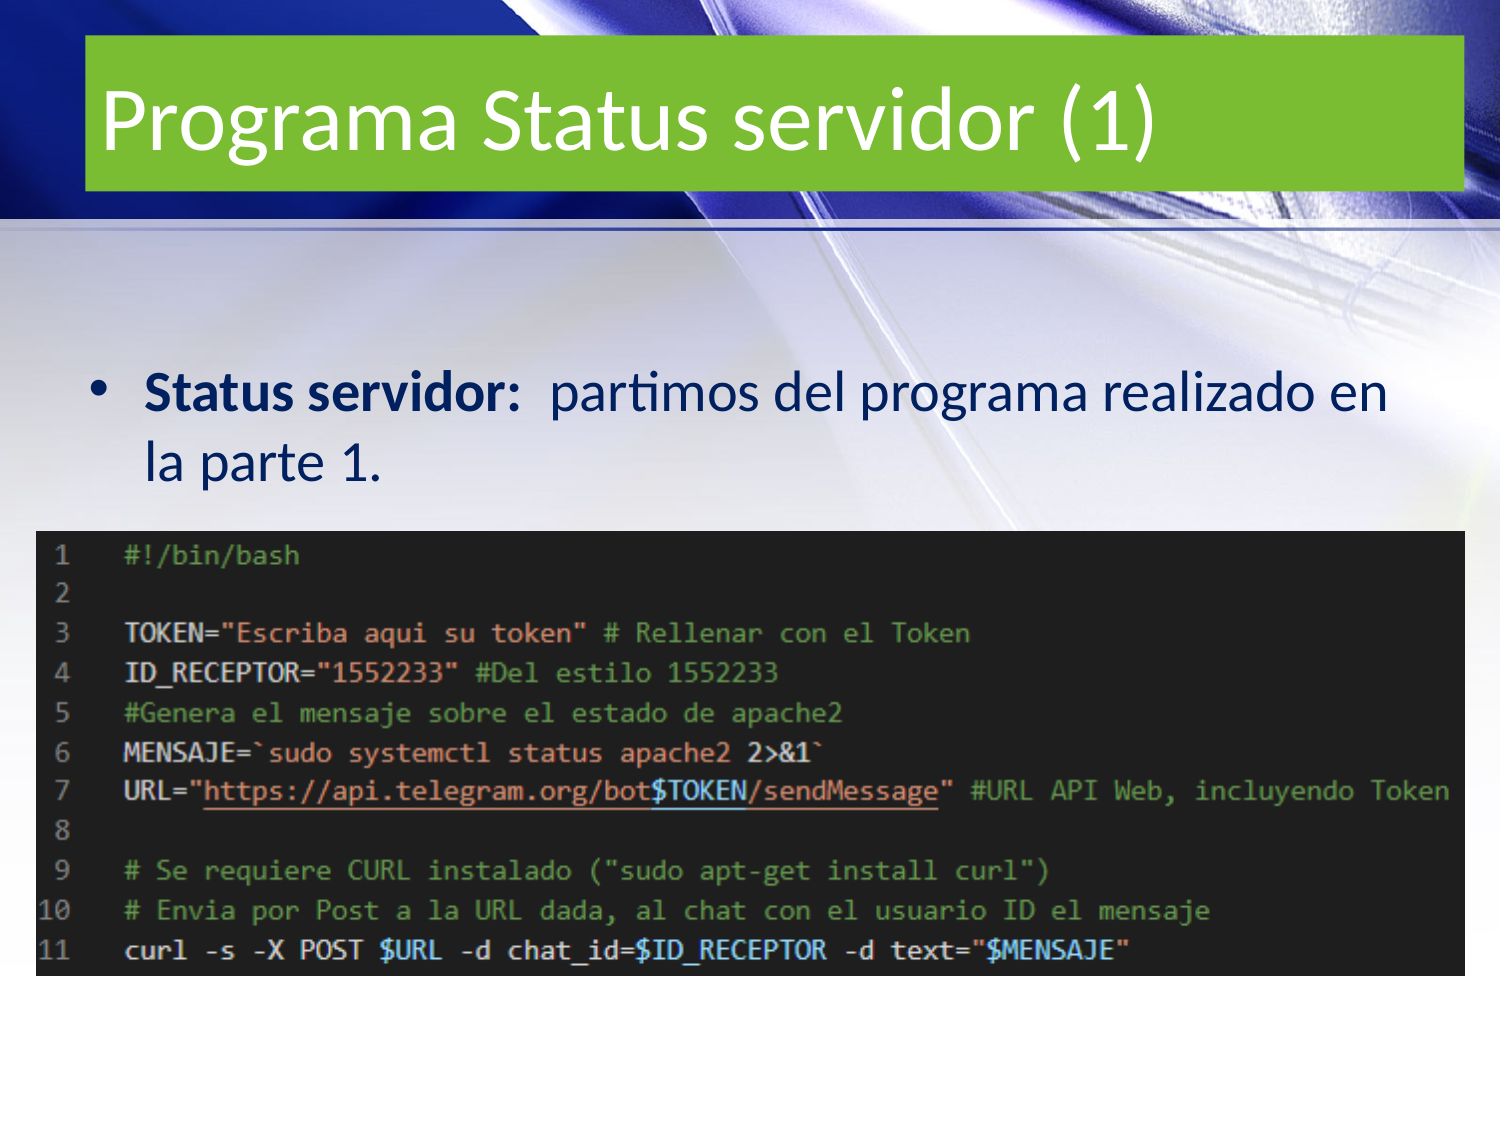

Programa Status servidor (1)
Status servidor: partimos del programa realizado en la parte 1.